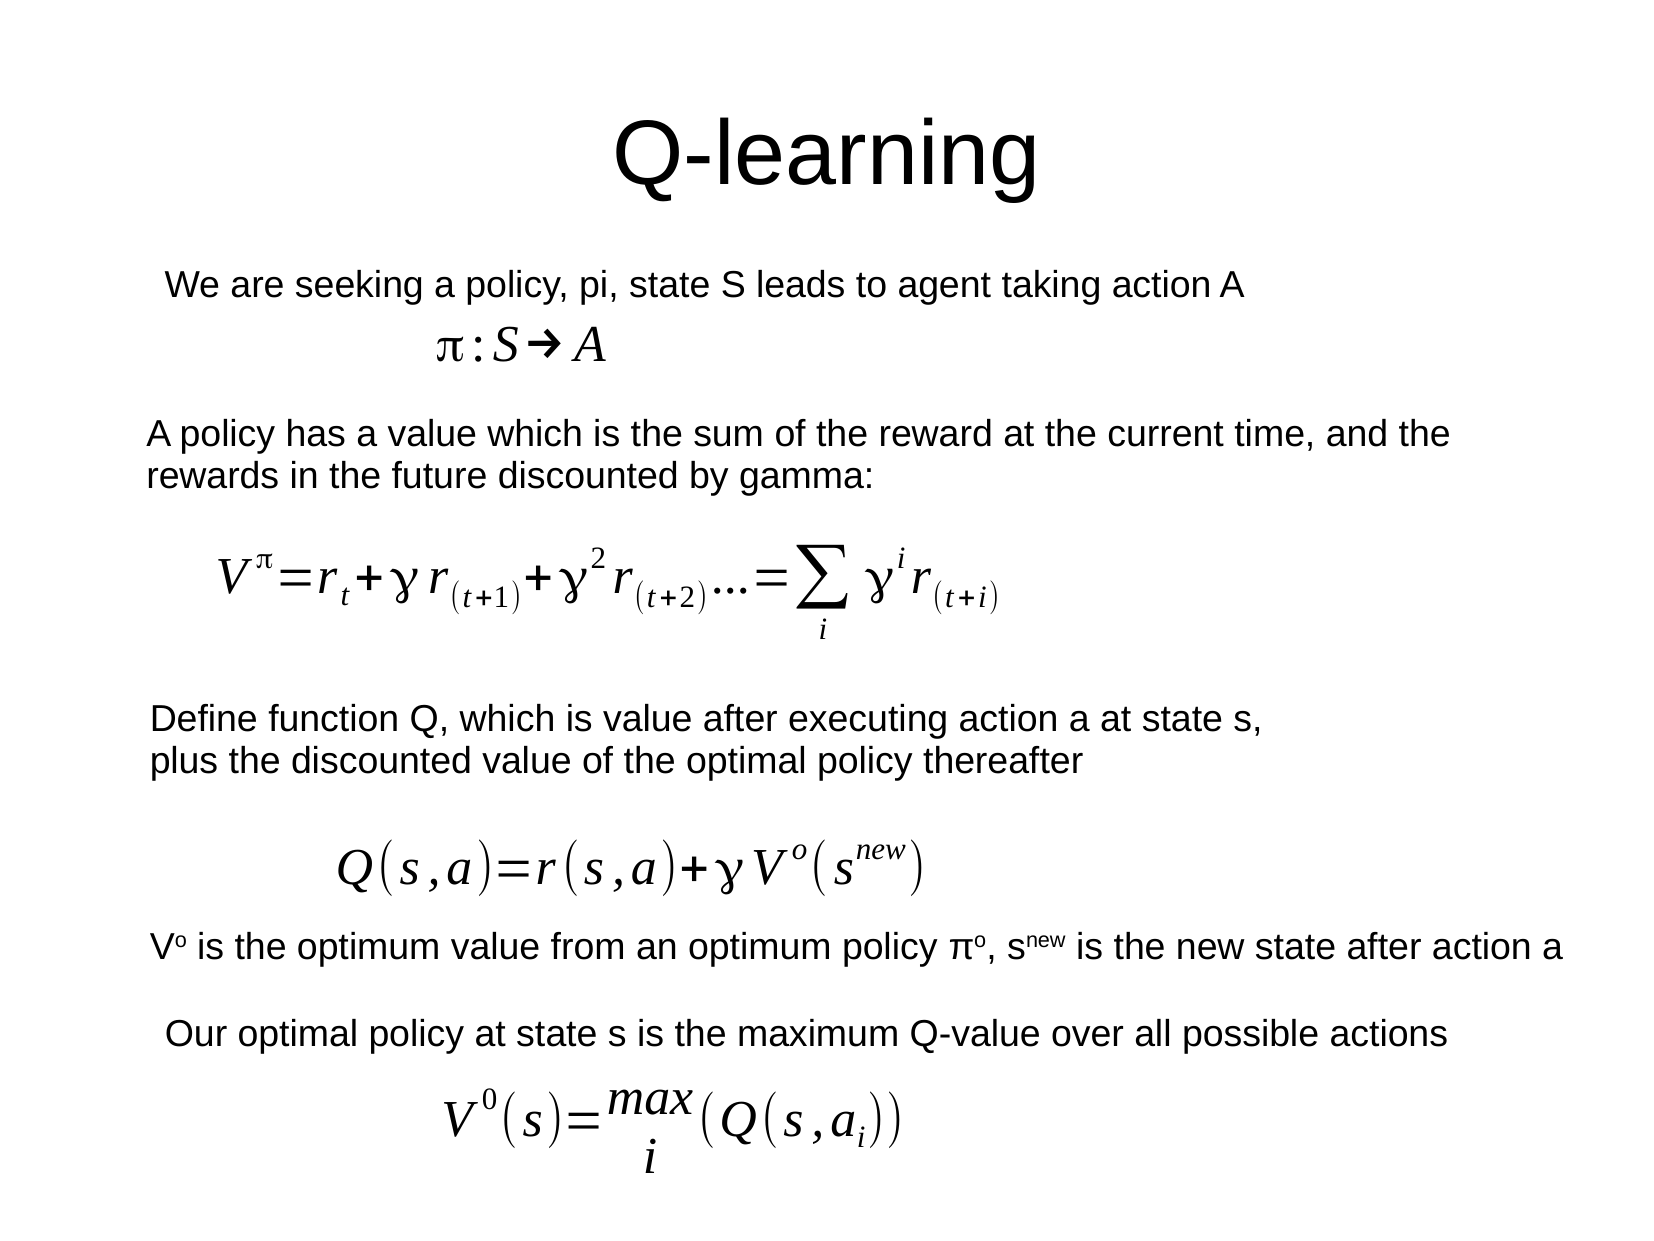

# Q-learning
We are seeking a policy, pi, state S leads to agent taking action A
A policy has a value which is the sum of the reward at the current time, and the rewards in the future discounted by gamma:
Define function Q, which is value after executing action a at state s, plus the discounted value of the optimal policy thereafter
Vo is the optimum value from an optimum policy πo, snew is the new state after action a
Our optimal policy at state s is the maximum Q-value over all possible actions